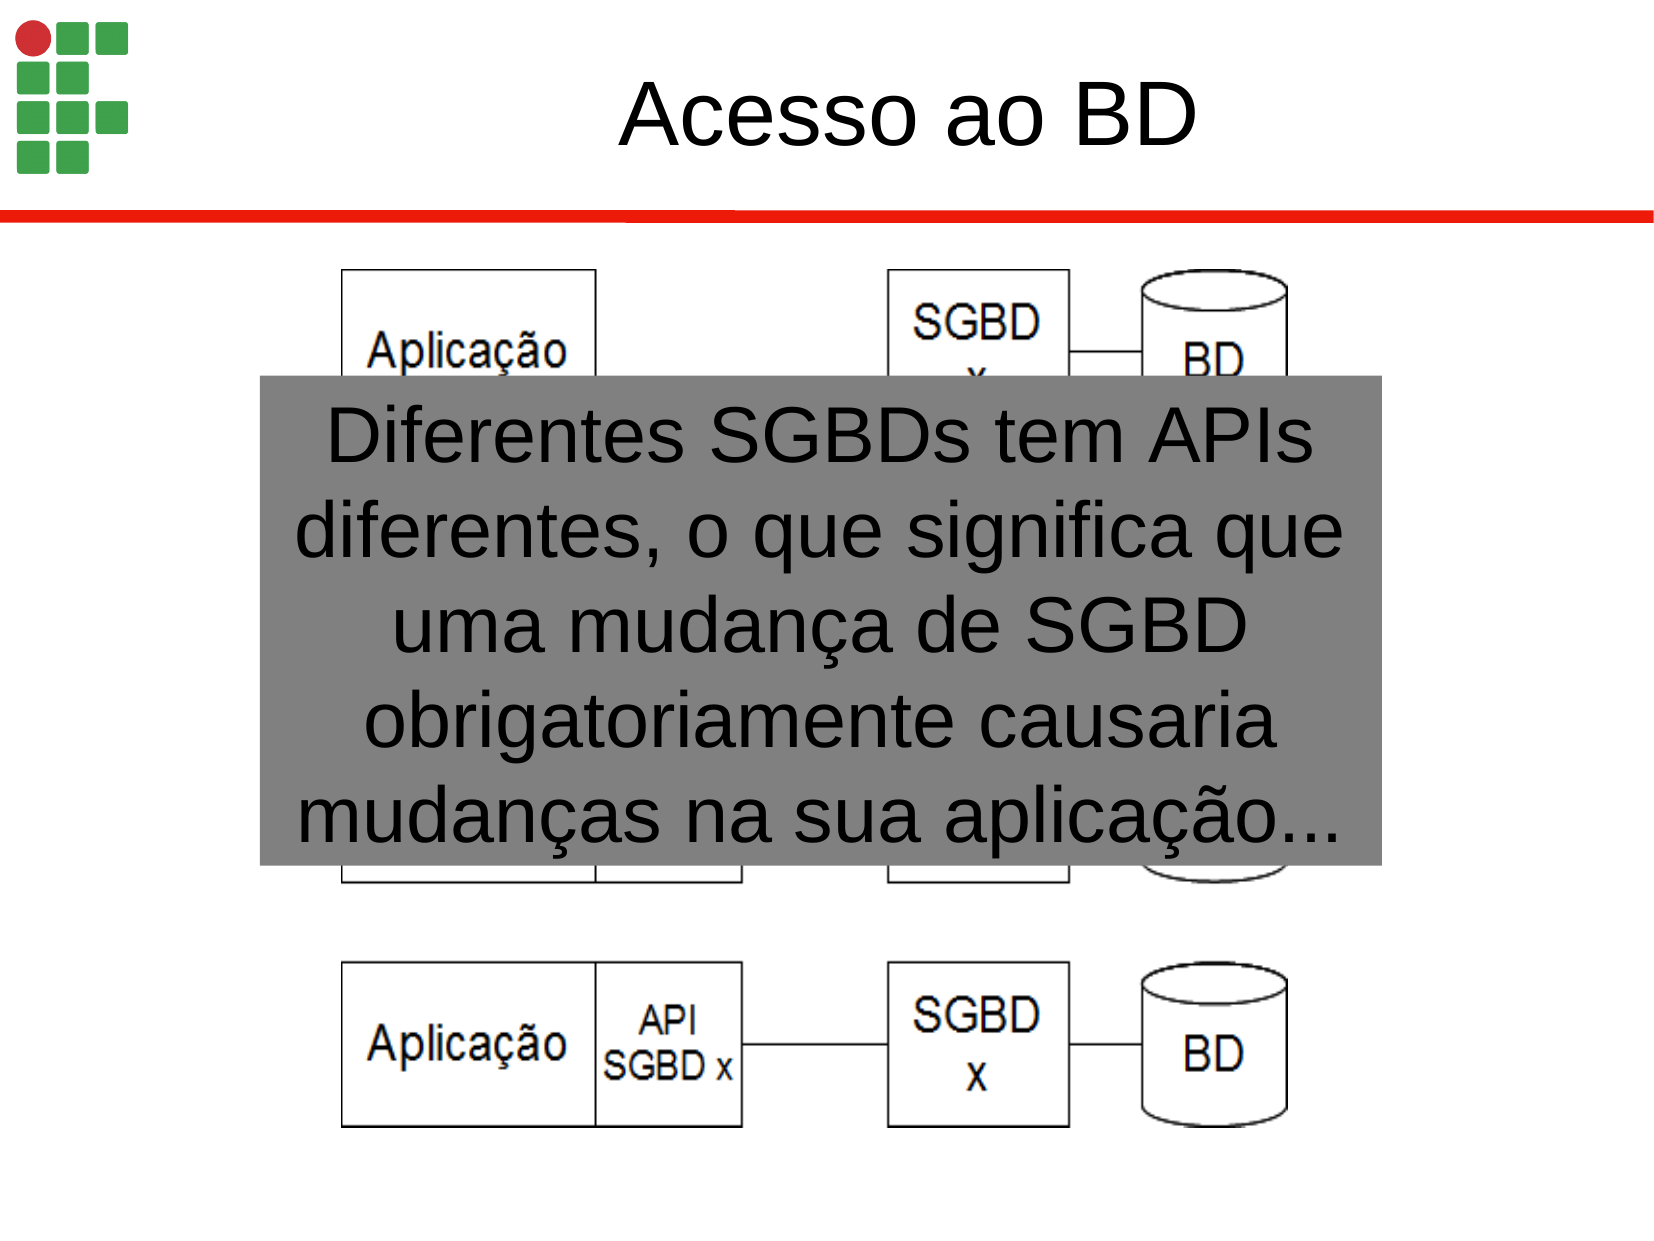

Acesso ao BD
Diferentes SGBDs tem APIs diferentes, o que significa que uma mudança de SGBD obrigatoriamente causaria mudanças na sua aplicação...